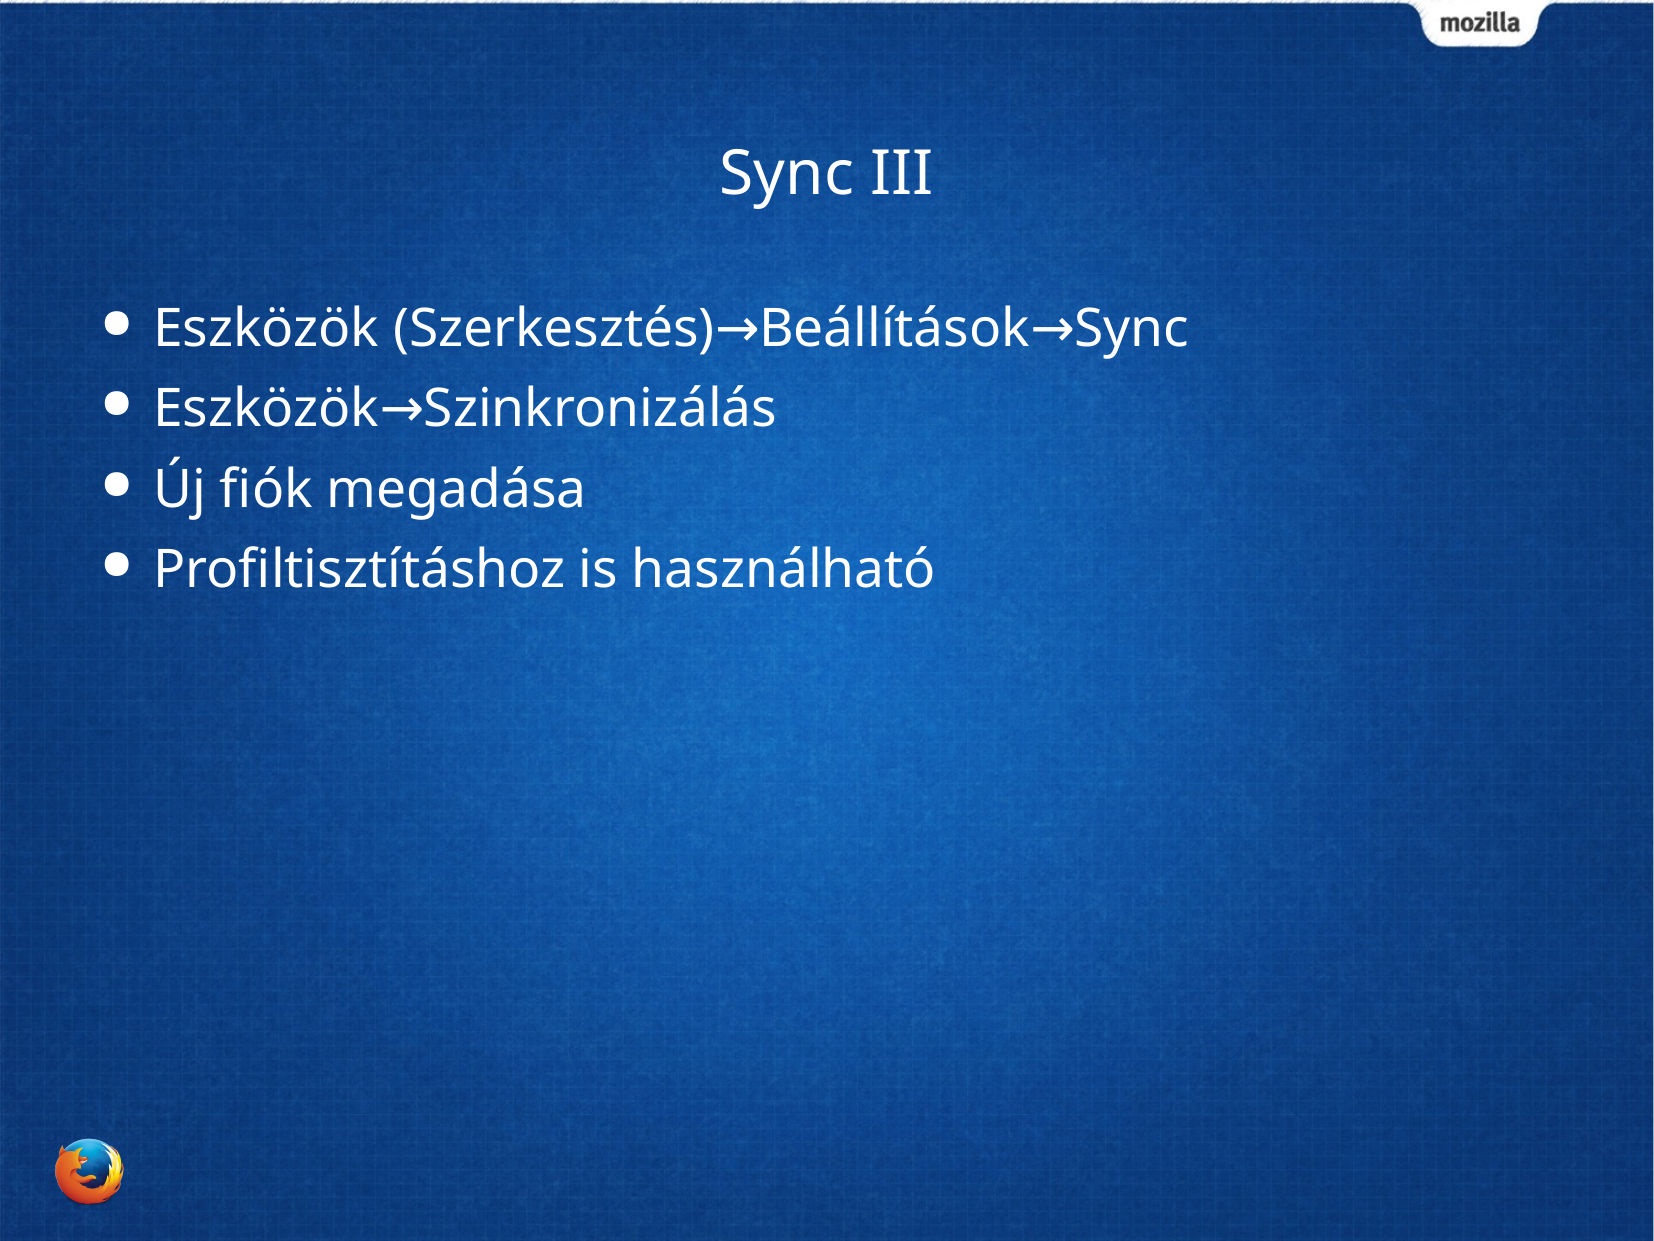

# Sync III
Eszközök (Szerkesztés)→Beállítások→Sync
Eszközök→Szinkronizálás
Új fiók megadása
Profiltisztításhoz is használható